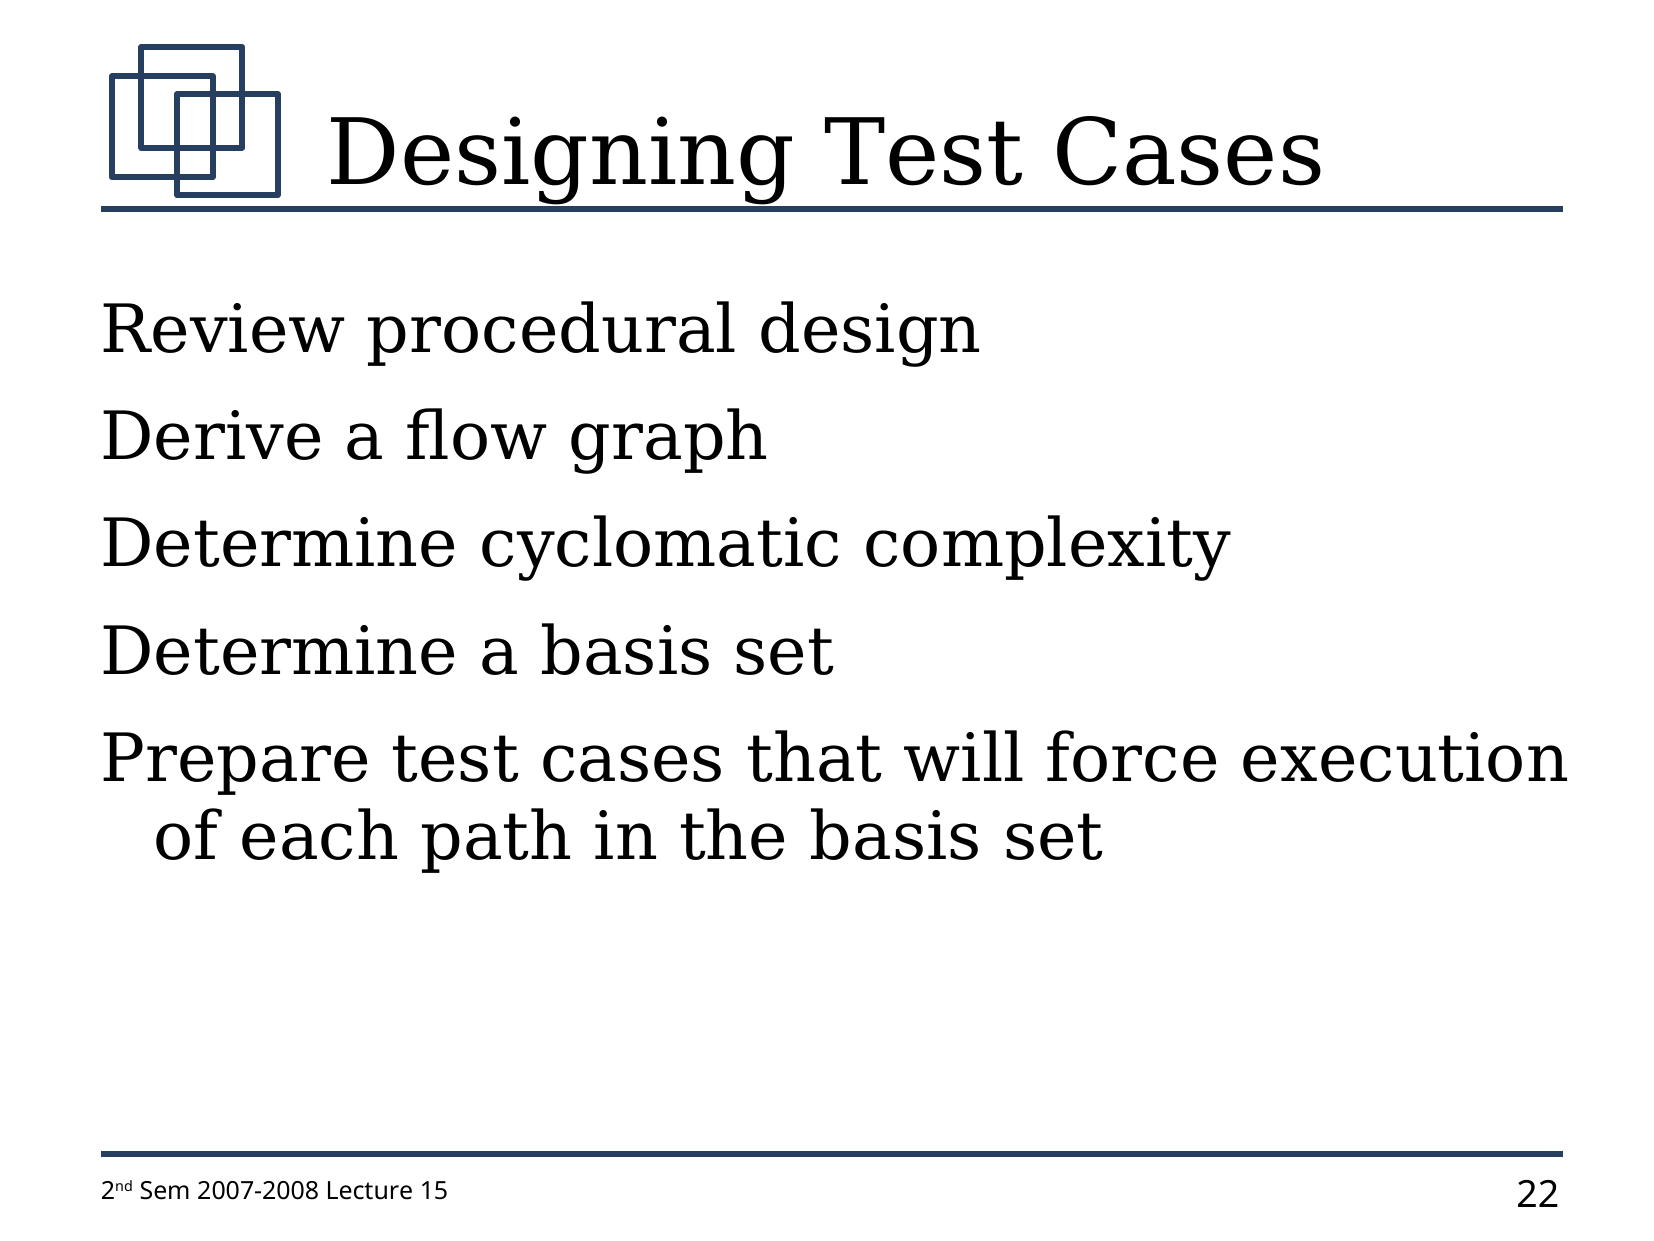

# Designing Test Cases
Review procedural design
Derive a flow graph
Determine cyclomatic complexity
Determine a basis set
Prepare test cases that will force execution of each path in the basis set